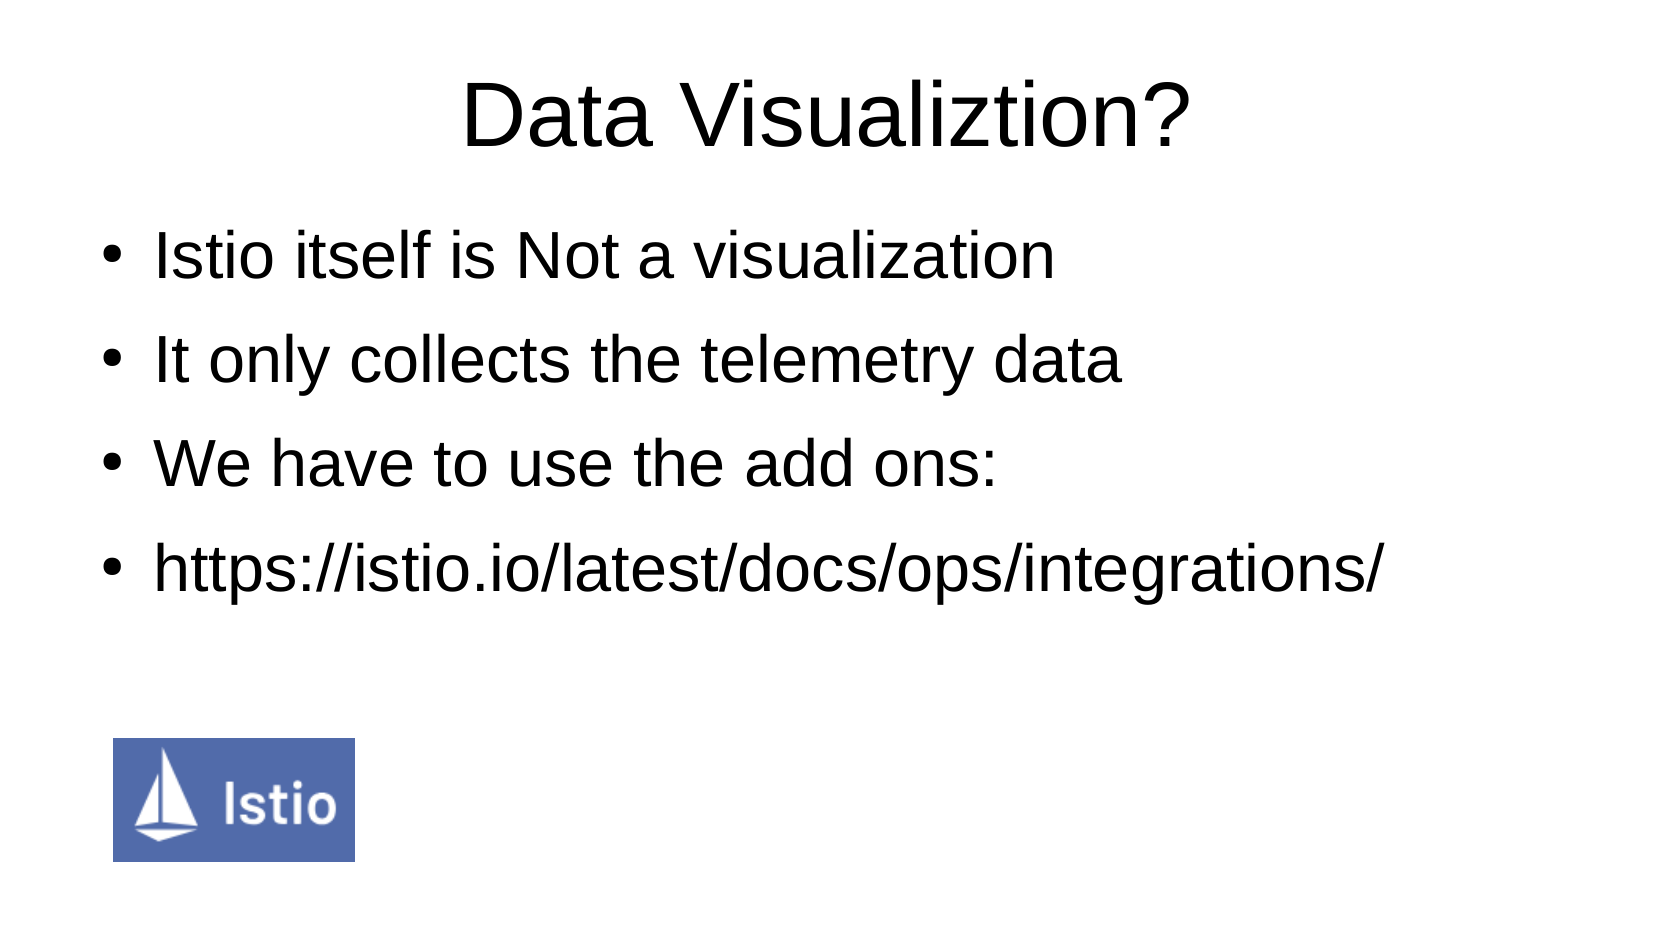

# Data Visualiztion?
Istio itself is Not a visualization
It only collects the telemetry data
We have to use the add ons:
https://istio.io/latest/docs/ops/integrations/